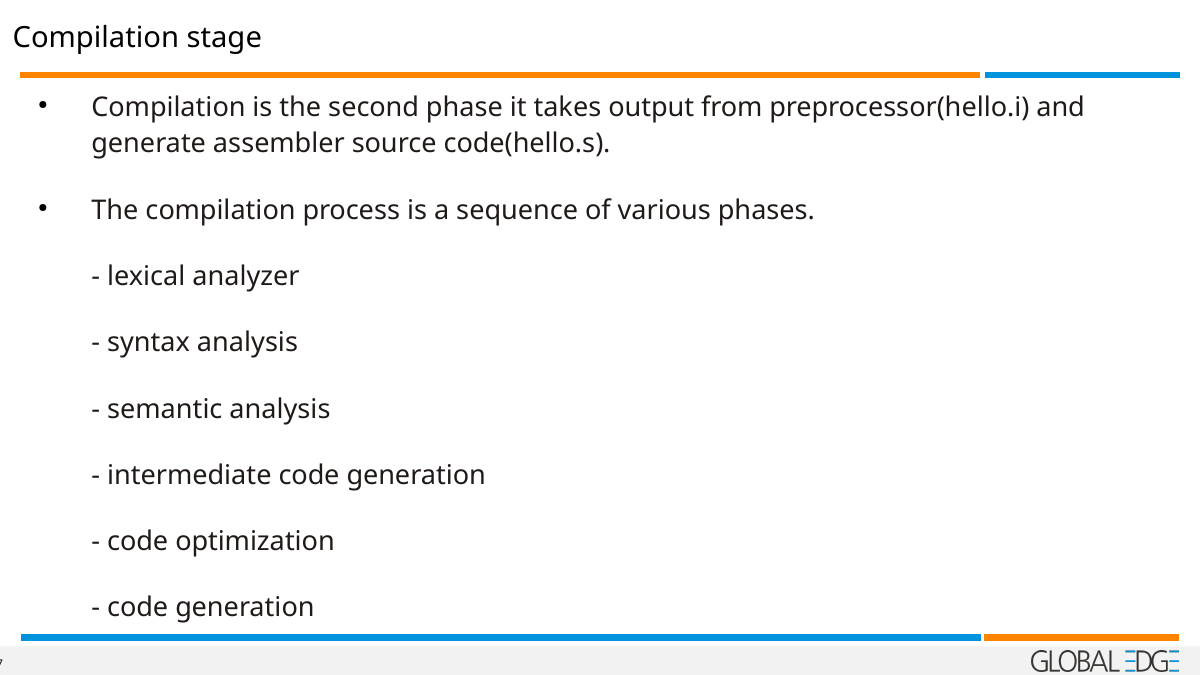

# Compilation stage
Compilation is the second phase it takes output from preprocessor(hello.i) and generate assembler source code(hello.s).
The compilation process is a sequence of various phases.
- lexical analyzer
- syntax analysis
- semantic analysis
- intermediate code generation
- code optimization
- code generation